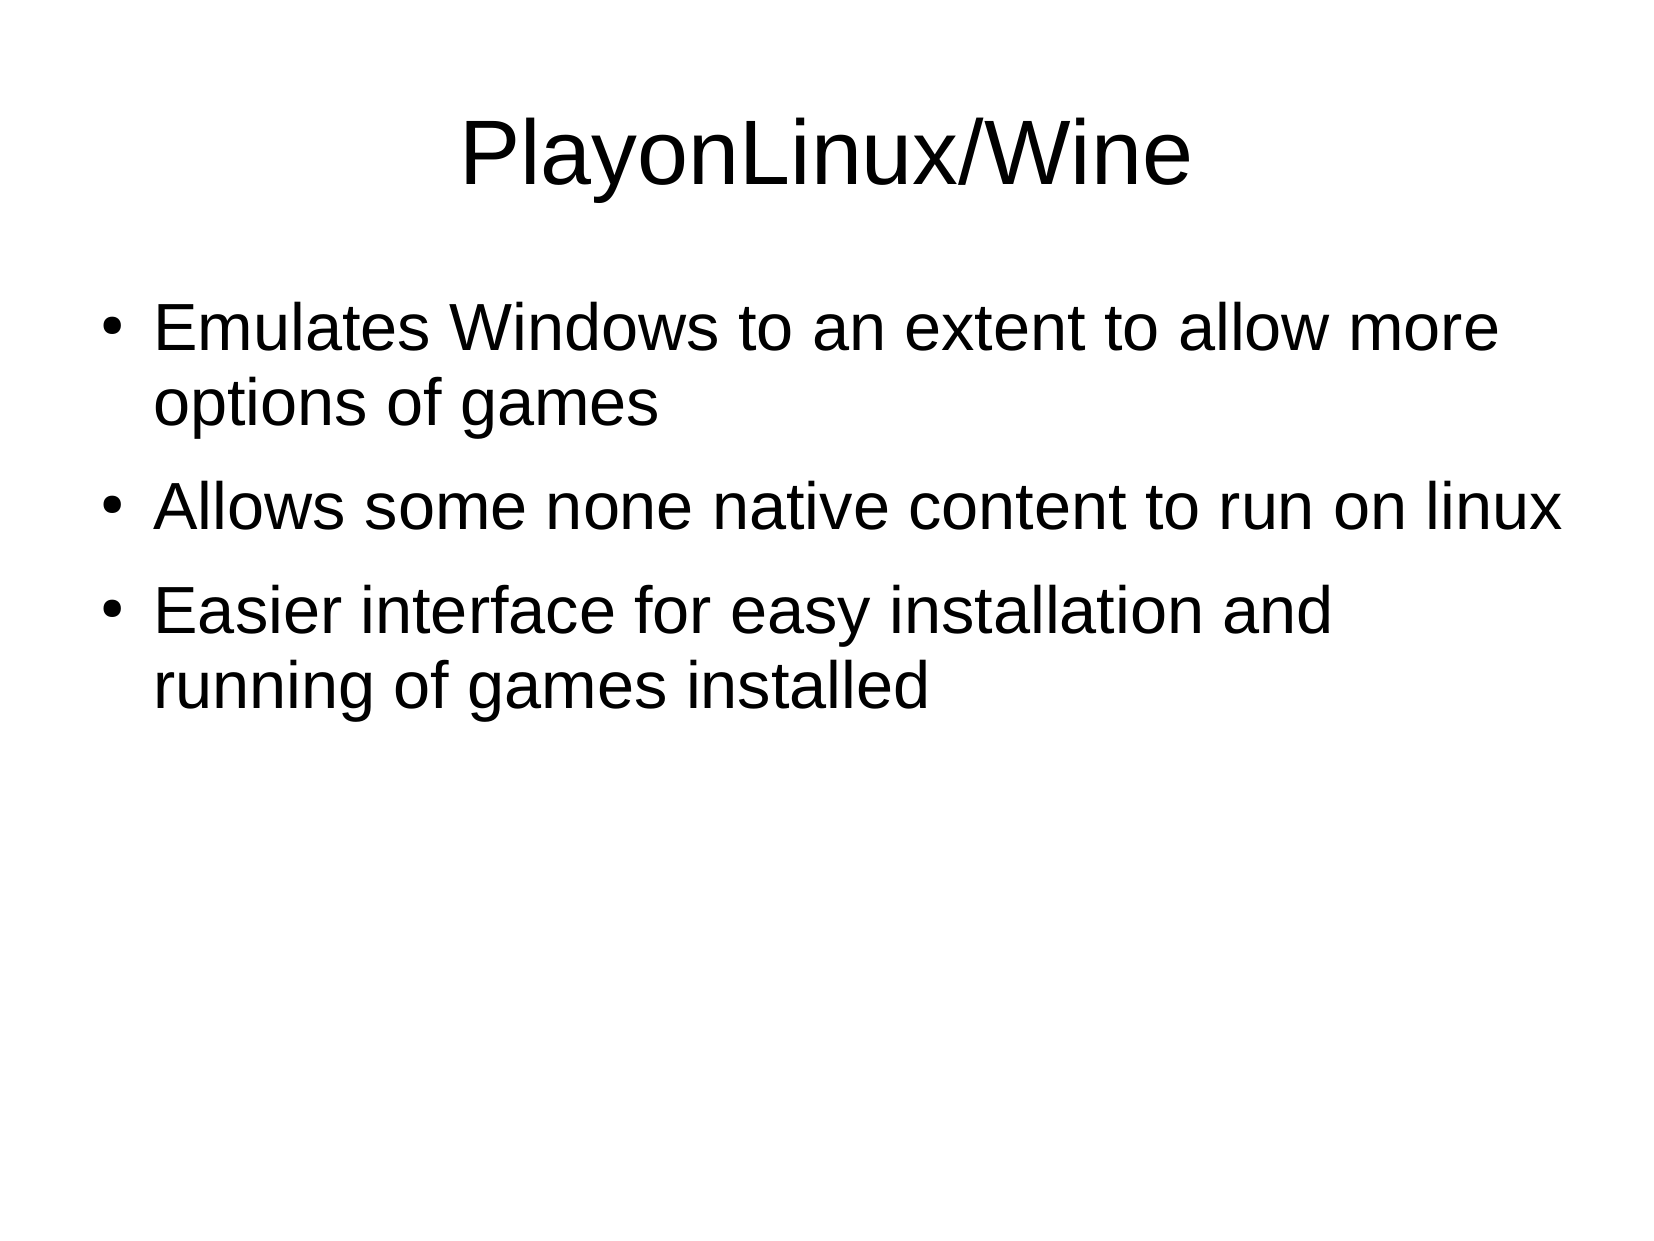

# PlayonLinux/Wine
Emulates Windows to an extent to allow more options of games
Allows some none native content to run on linux
Easier interface for easy installation and running of games installed